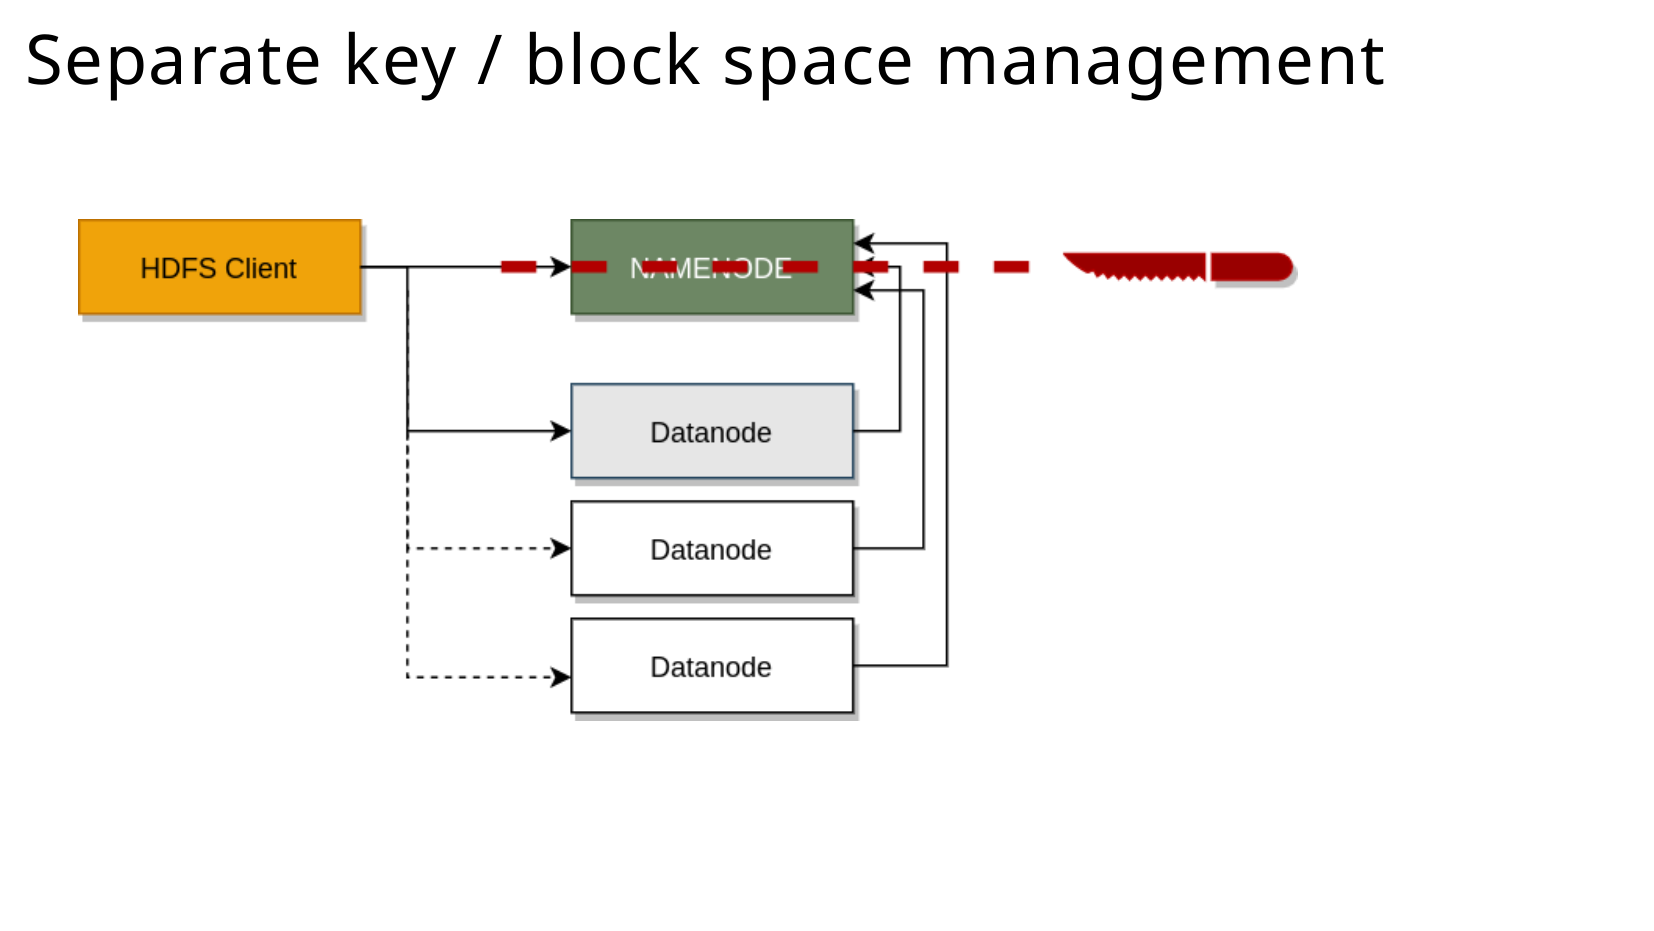

# Separate key / block space management